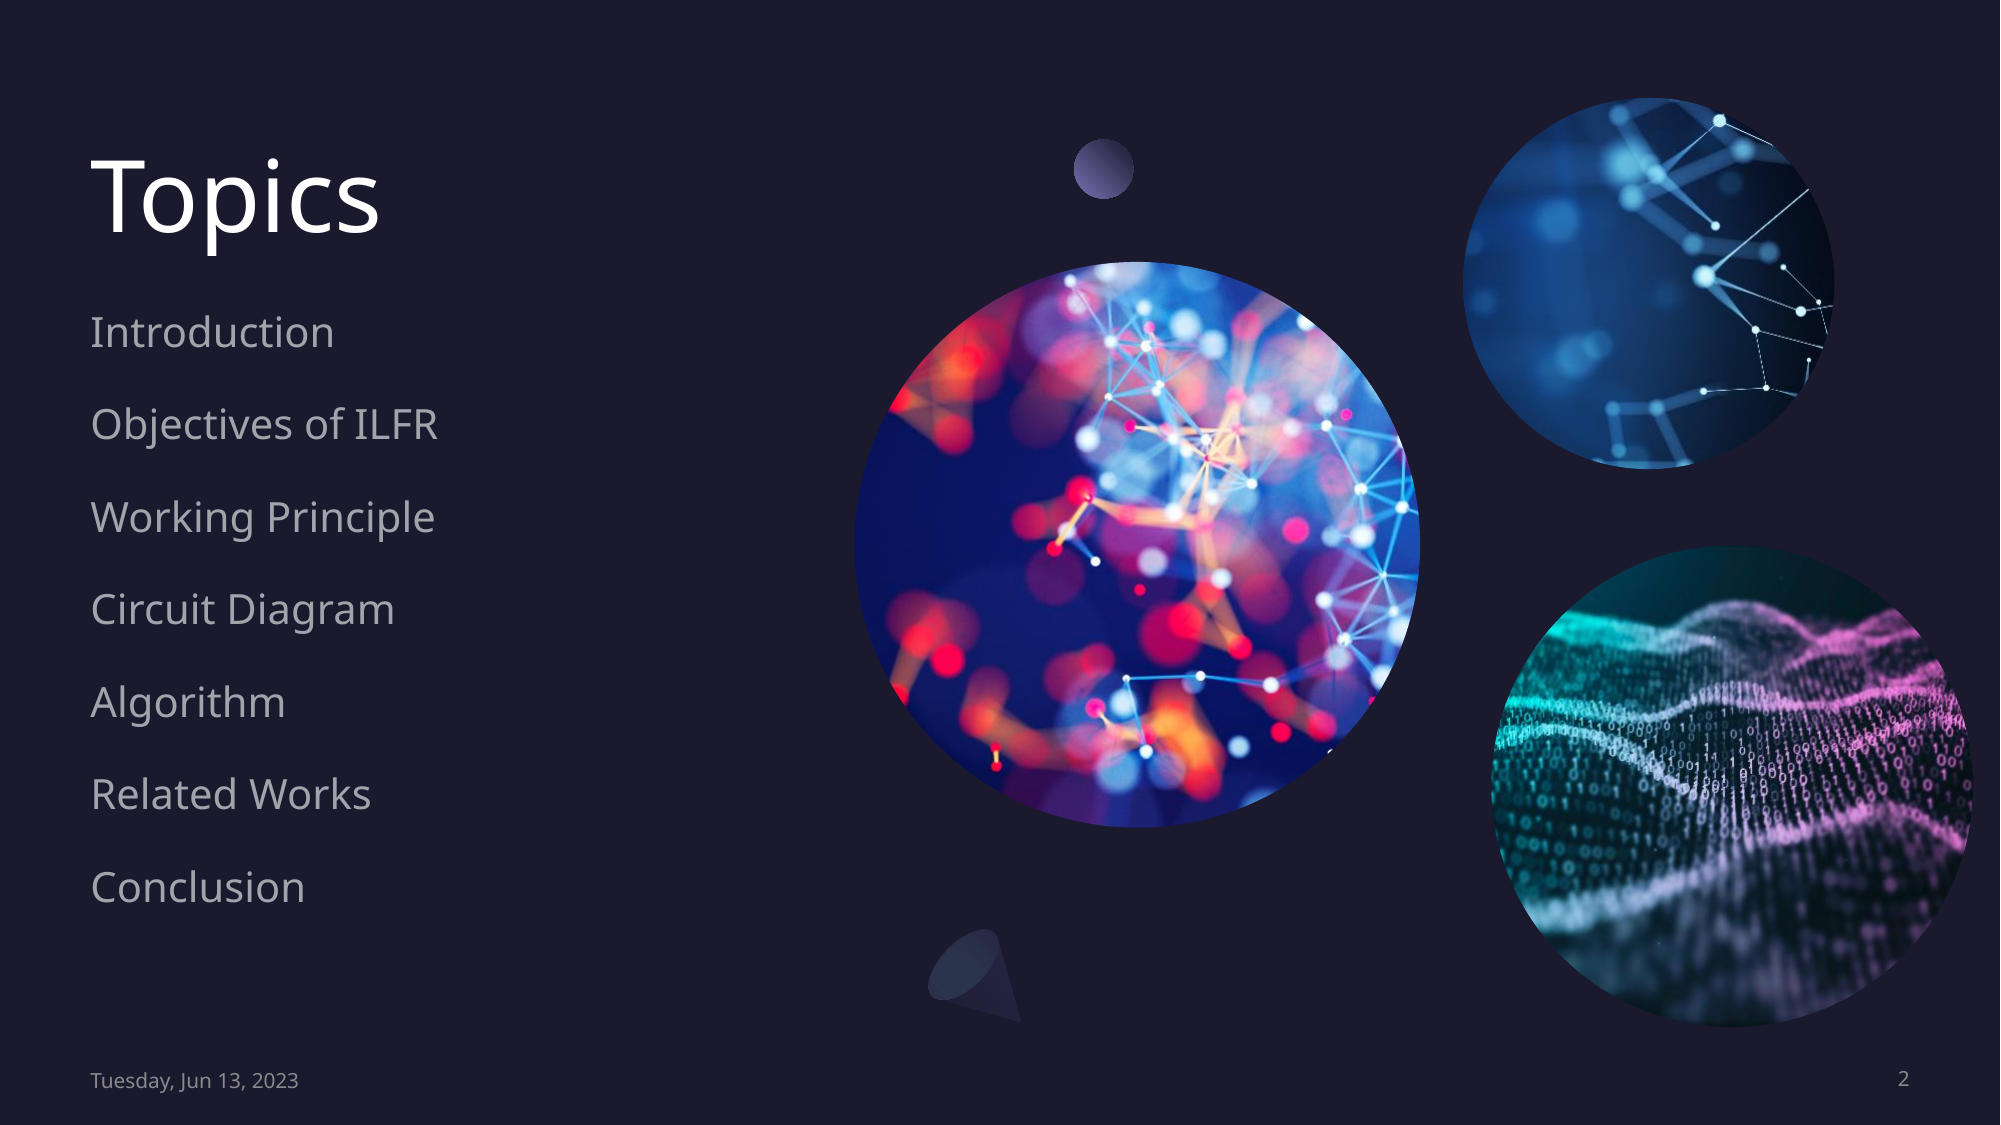

# Topics
Introduction
Objectives of ILFR
Working Principle
Circuit Diagram
Algorithm
Related Works
Conclusion
Tuesday, Jun 13, 2023